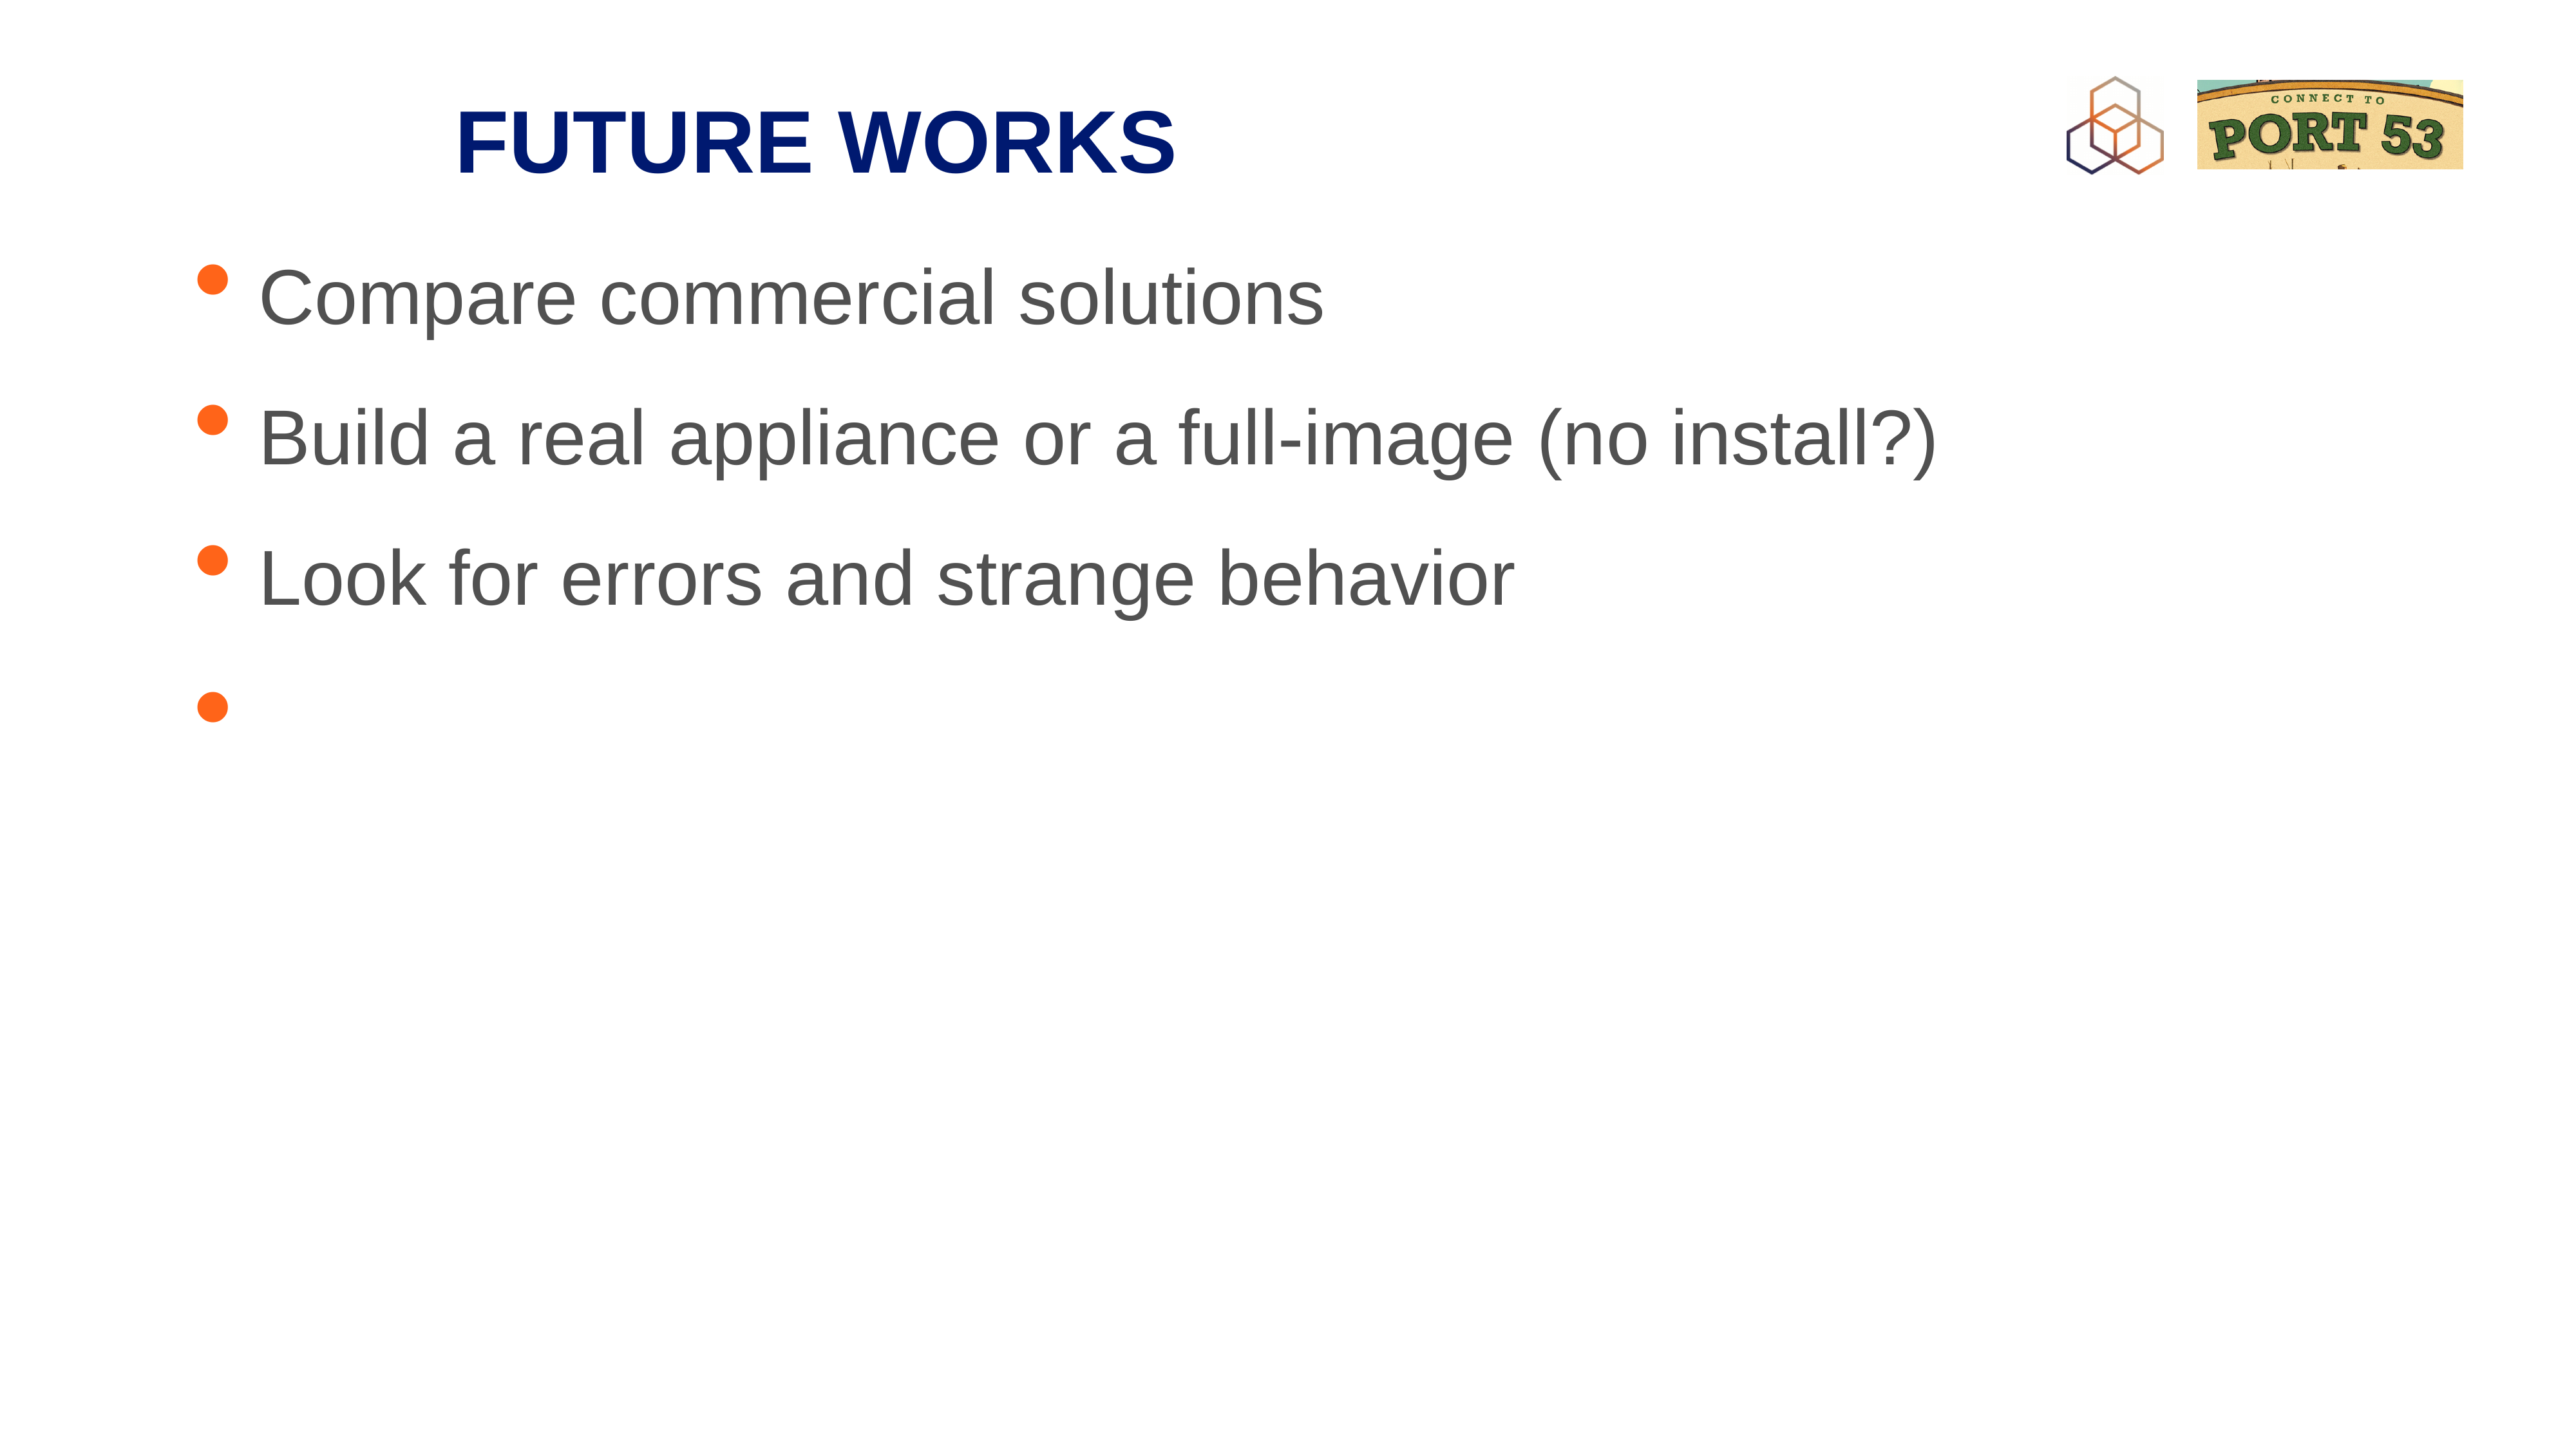

# FUTURE WORKS
Compare commercial solutions
Build a real appliance or a full-image (no install?)
Look for errors and strange behavior